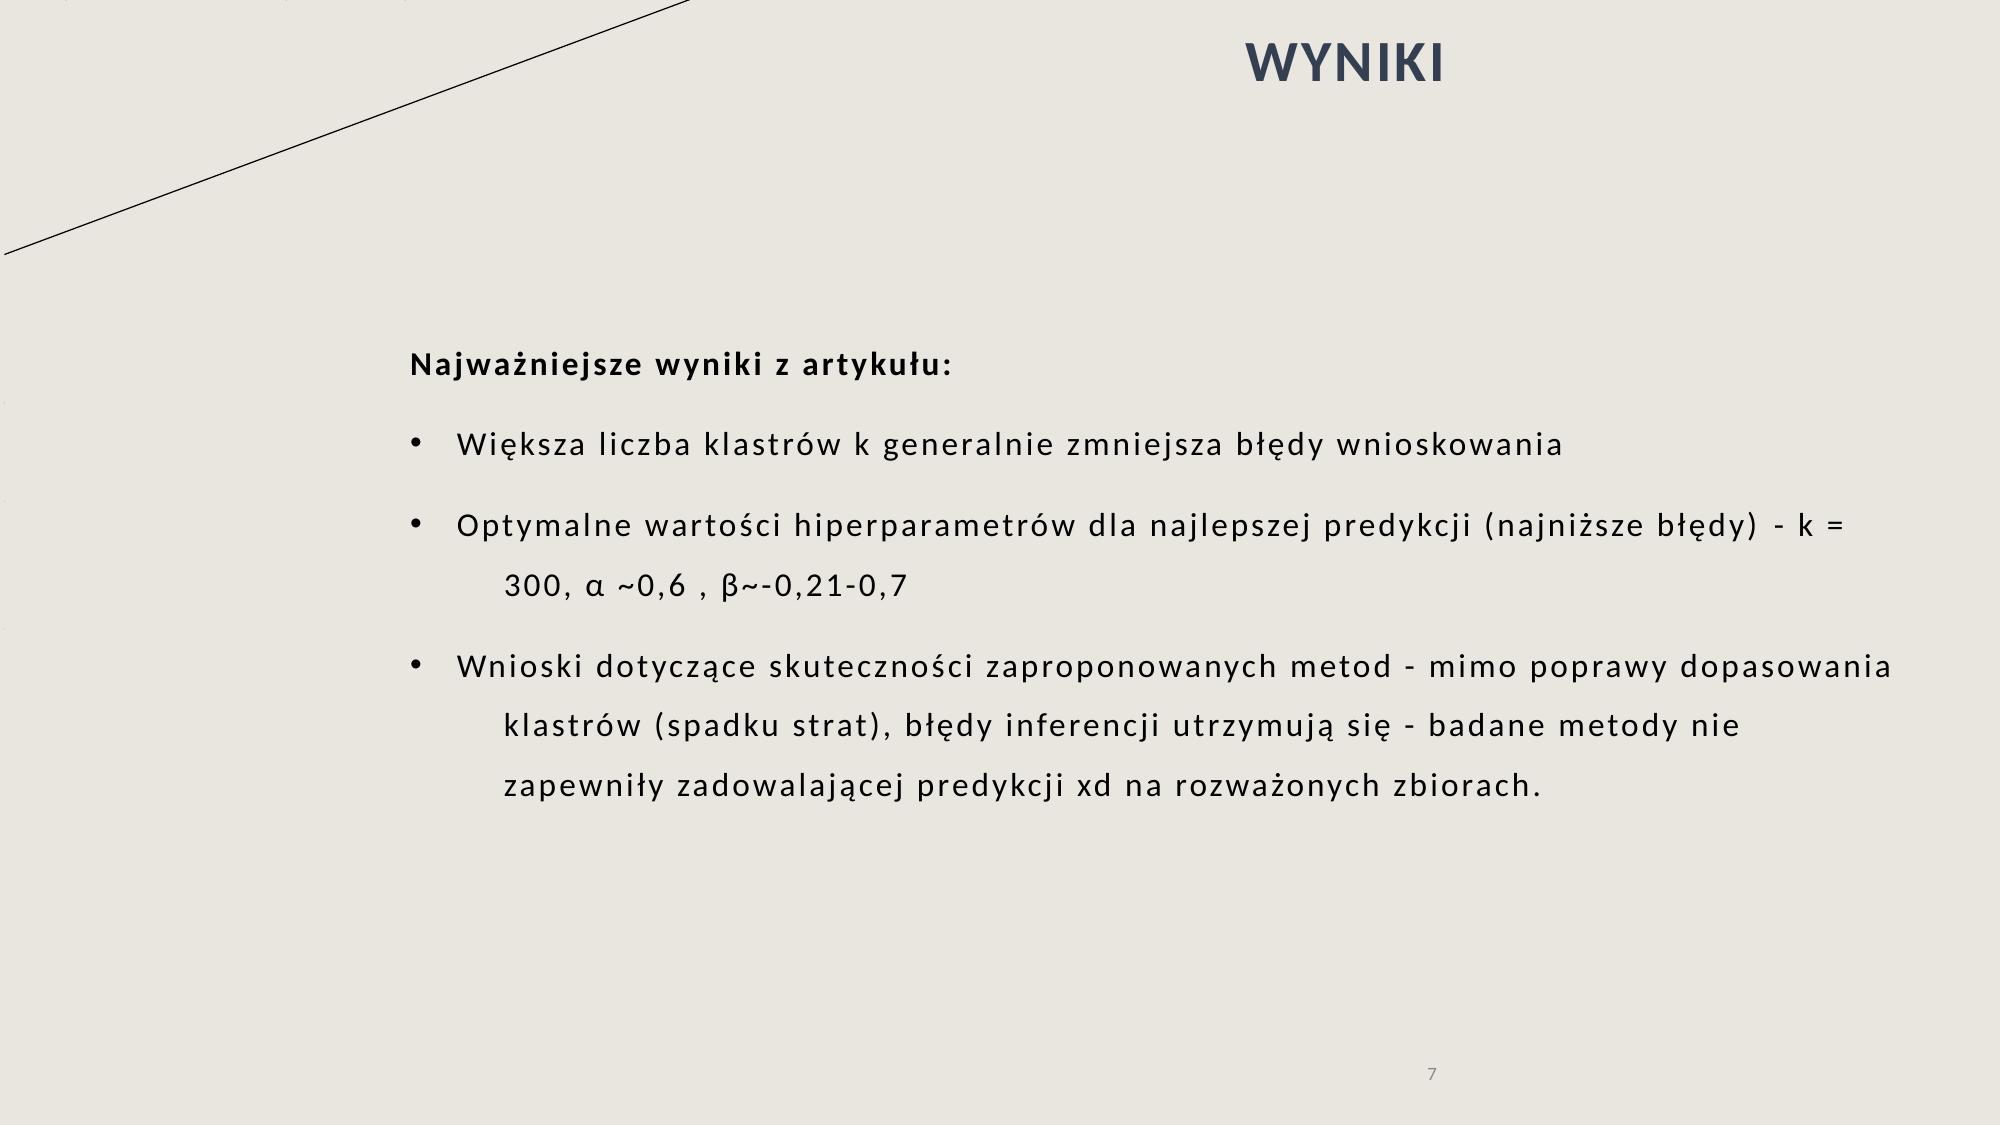

# wyniki
Najważniejsze wyniki z artykułu:
Większa liczba klastrów k generalnie zmniejsza błędy wnioskowania
Optymalne wartości hiperparametrów dla najlepszej predykcji (najniższe błędy) - k = 300, α ~0,6 , β~-0,21-0,7
Wnioski dotyczące skuteczności zaproponowanych metod - mimo poprawy dopasowania klastrów (spadku strat), błędy inferencji utrzymują się - badane metody nie zapewniły zadowalającej predykcji xd na rozważonych zbiorach.